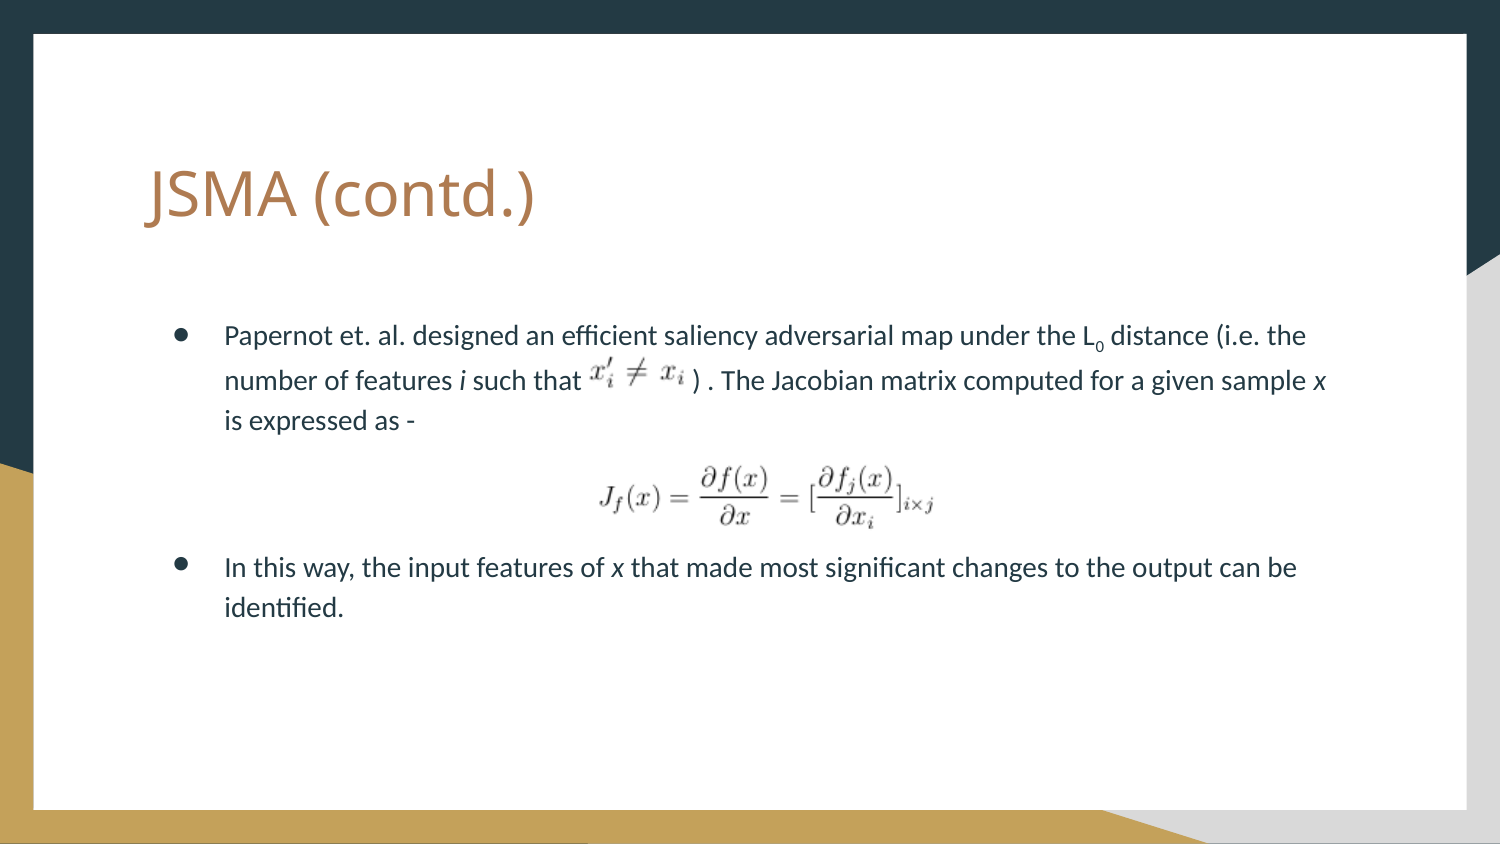

# JSMA (contd.)
Papernot et. al. designed an efficient saliency adversarial map under the L0 distance (i.e. the number of features i such that ) . The Jacobian matrix computed for a given sample x is expressed as -
In this way, the input features of x that made most significant changes to the output can be identified.